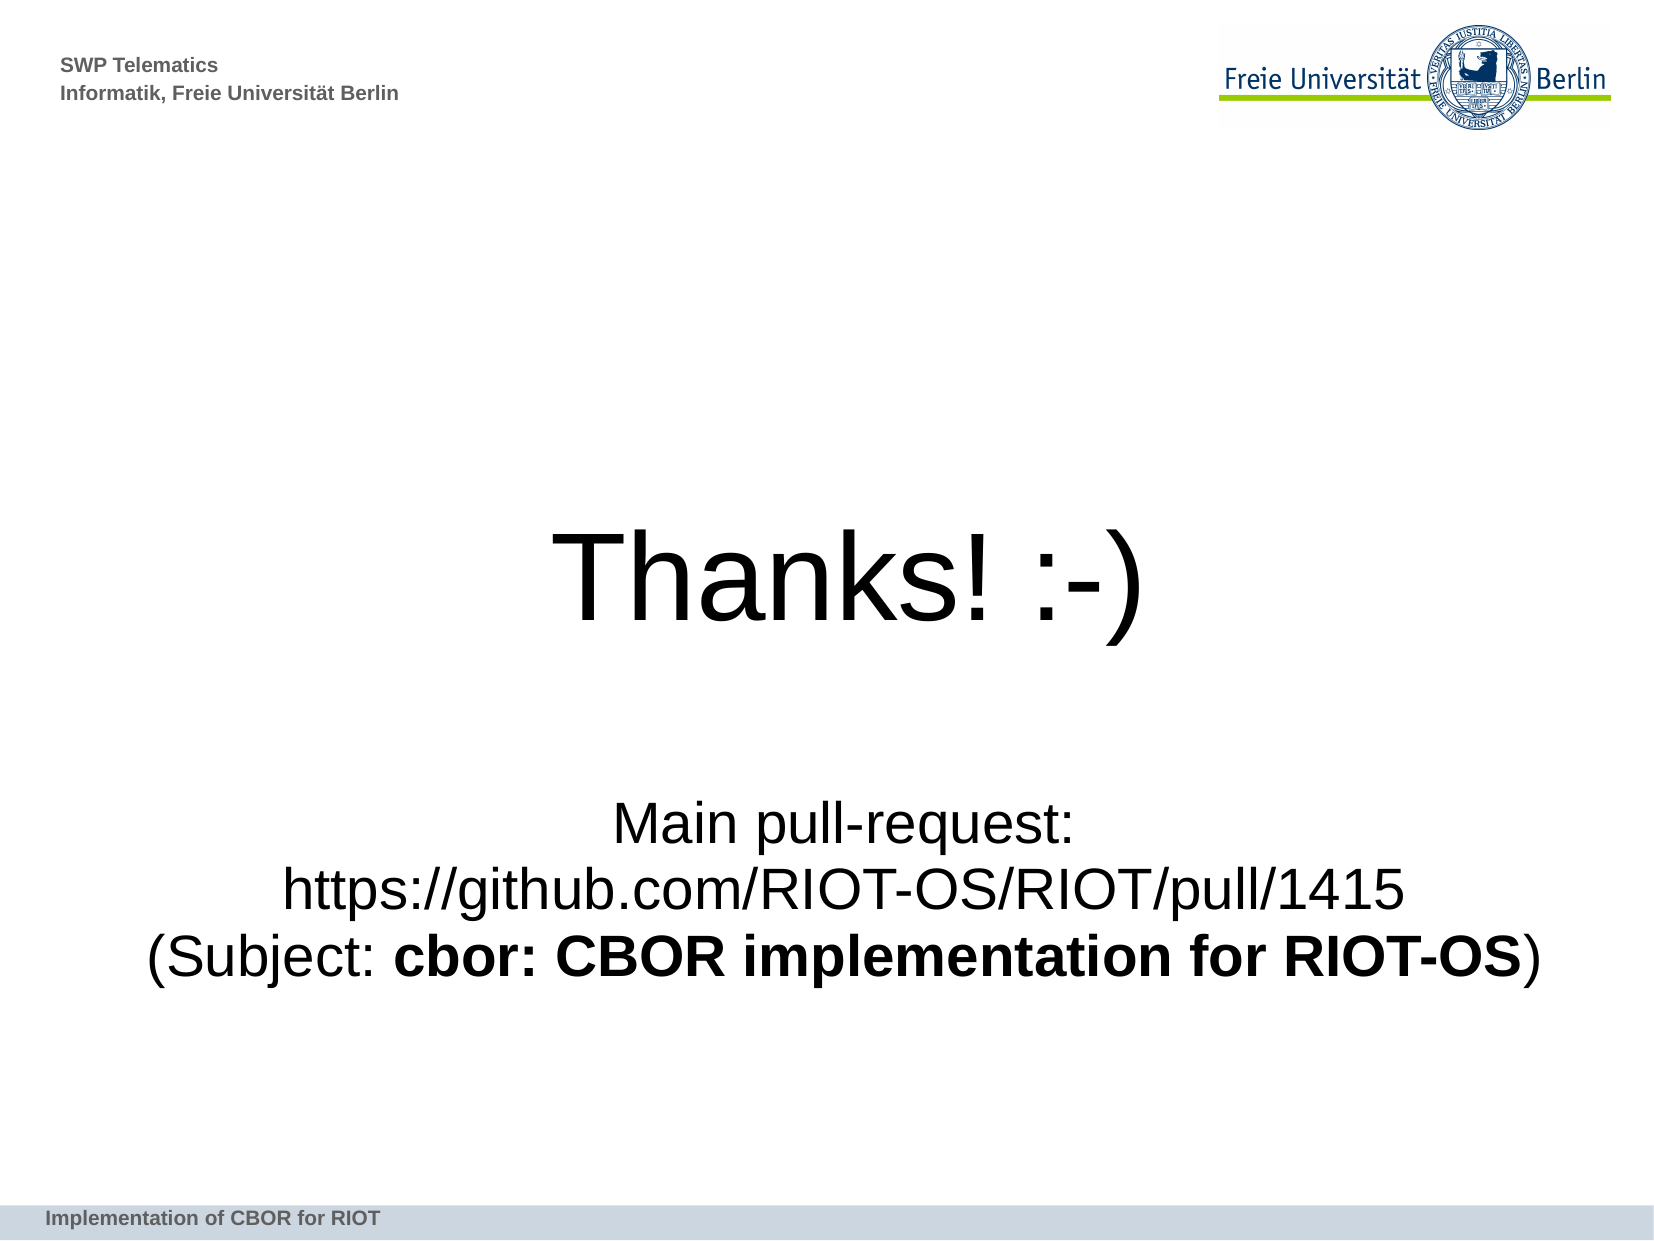

# Thanks! :-) Main pull-request: https://github.com/RIOT-OS/RIOT/pull/1415 (Subject: cbor: CBOR implementation for RIOT-OS)